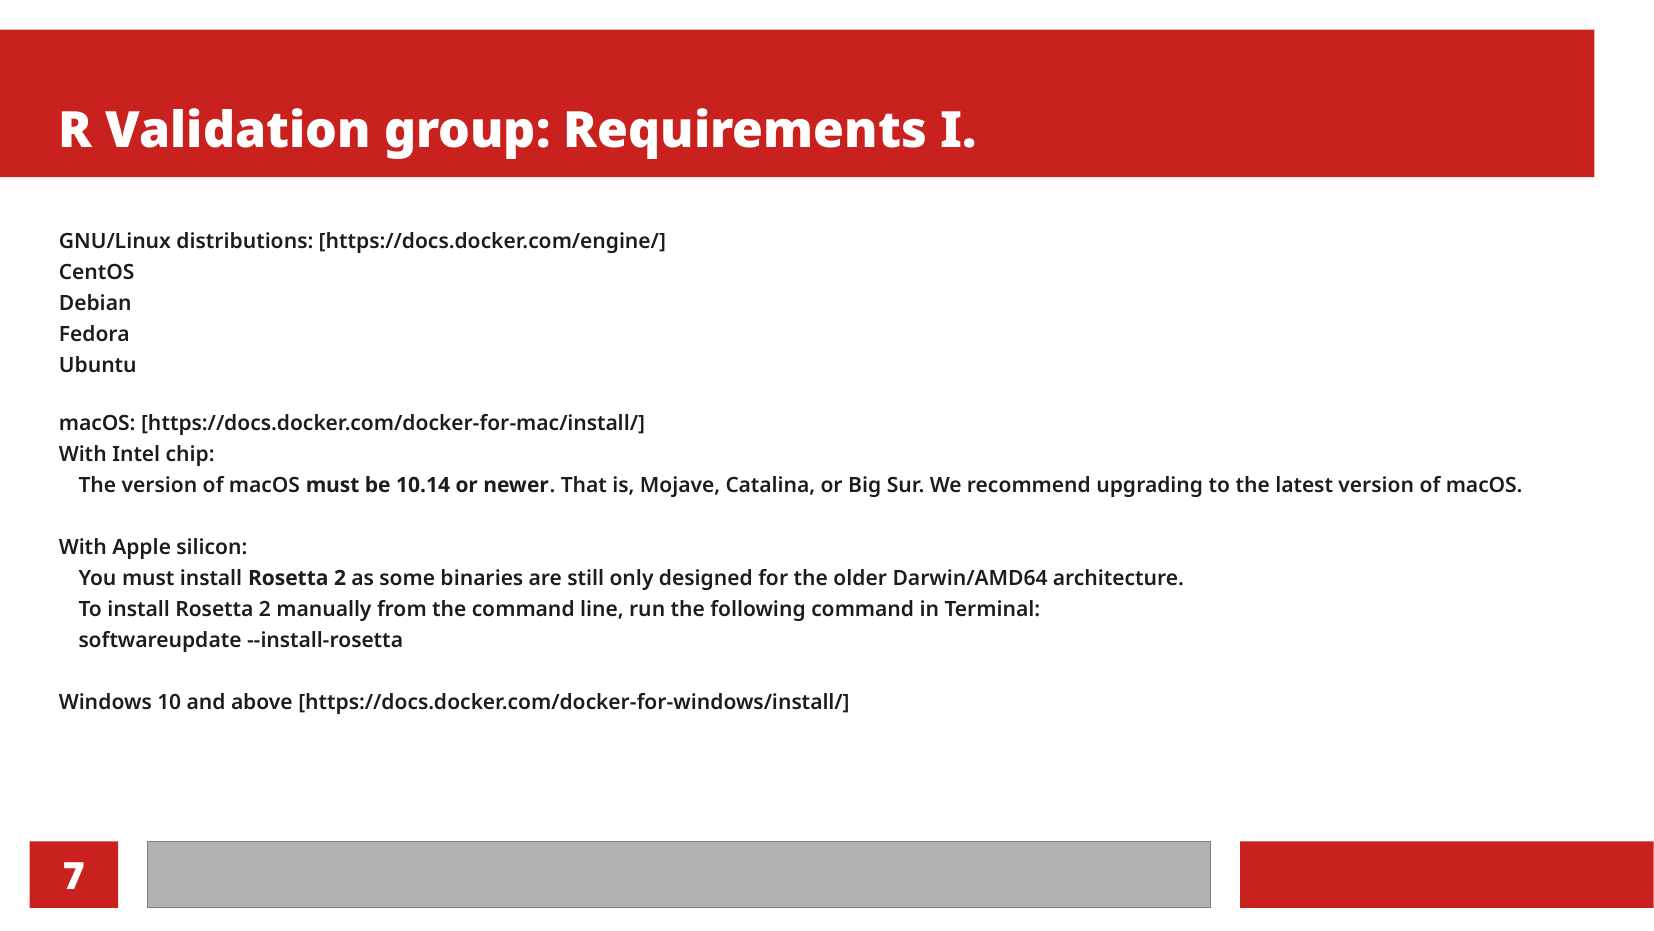

# R Validation group: Requirements I.
GNU/Linux distributions: [https://docs.docker.com/engine/]
CentOS
Debian
Fedora
Ubuntu
macOS: [https://docs.docker.com/docker-for-mac/install/]
With Intel chip:
The version of macOS must be 10.14 or newer. That is, Mojave, Catalina, or Big Sur. We recommend upgrading to the latest version of macOS.
With Apple silicon:
You must install Rosetta 2 as some binaries are still only designed for the older Darwin/AMD64 architecture.
To install Rosetta 2 manually from the command line, run the following command in Terminal:
softwareupdate --install-rosetta
Windows 10 and above [https://docs.docker.com/docker-for-windows/install/]
7